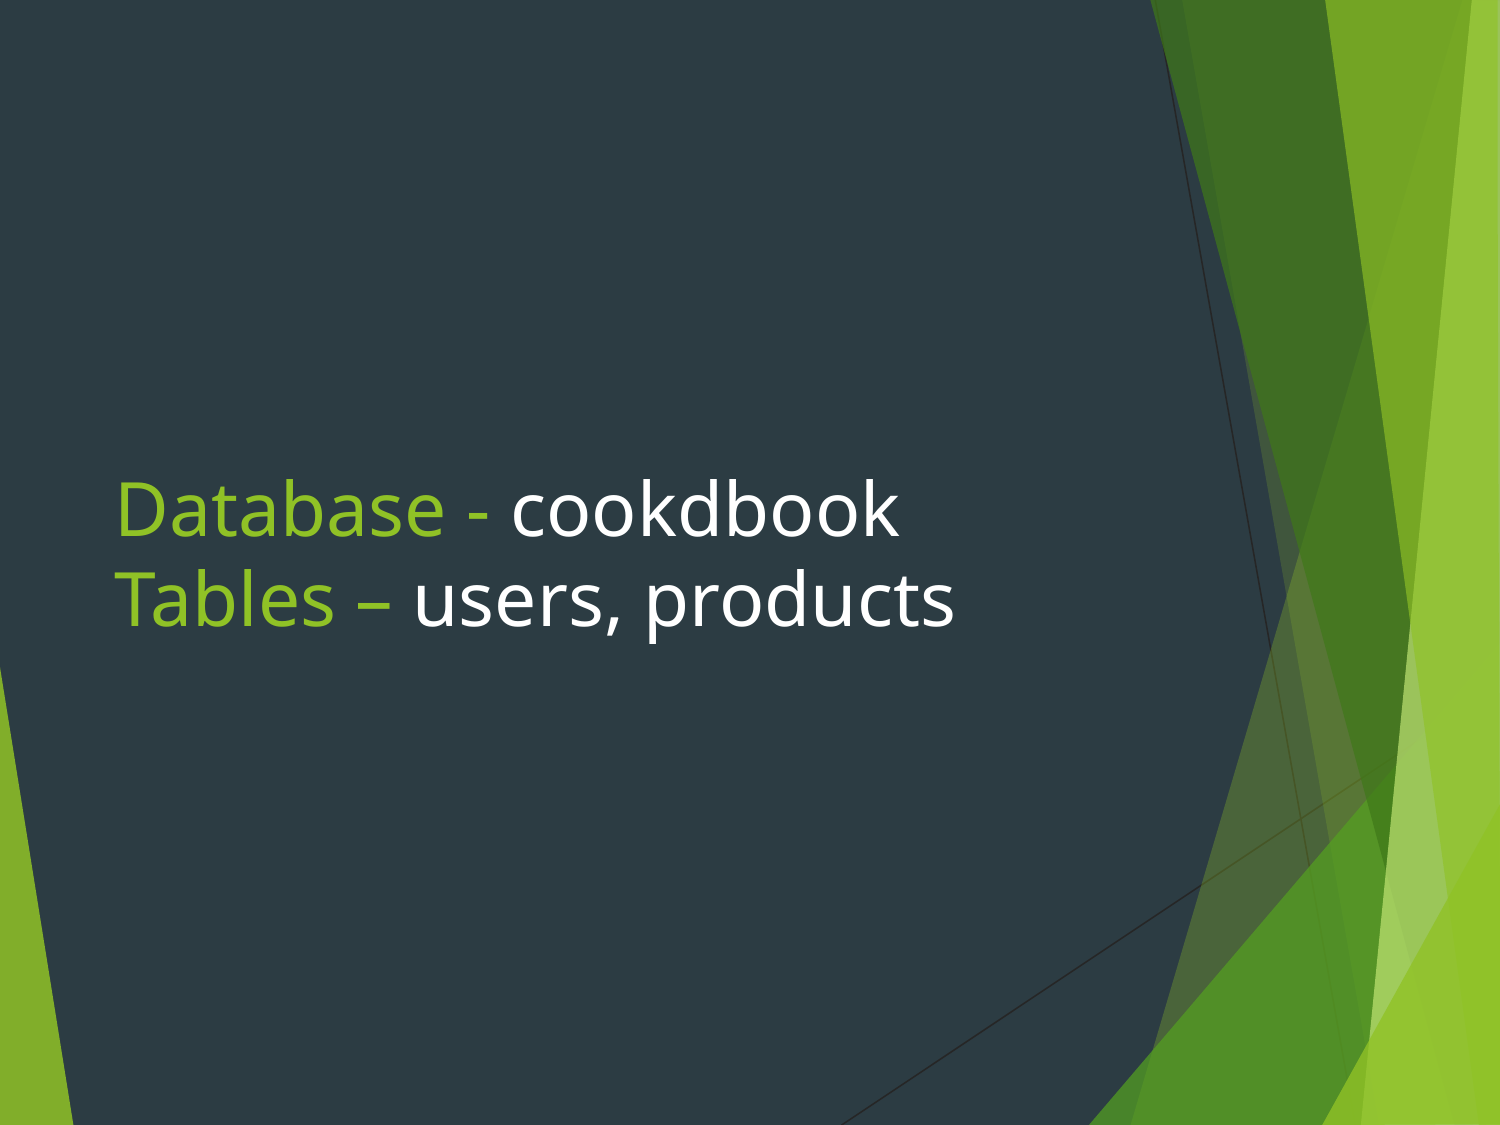

# Database - cookdbook Tables – users, products